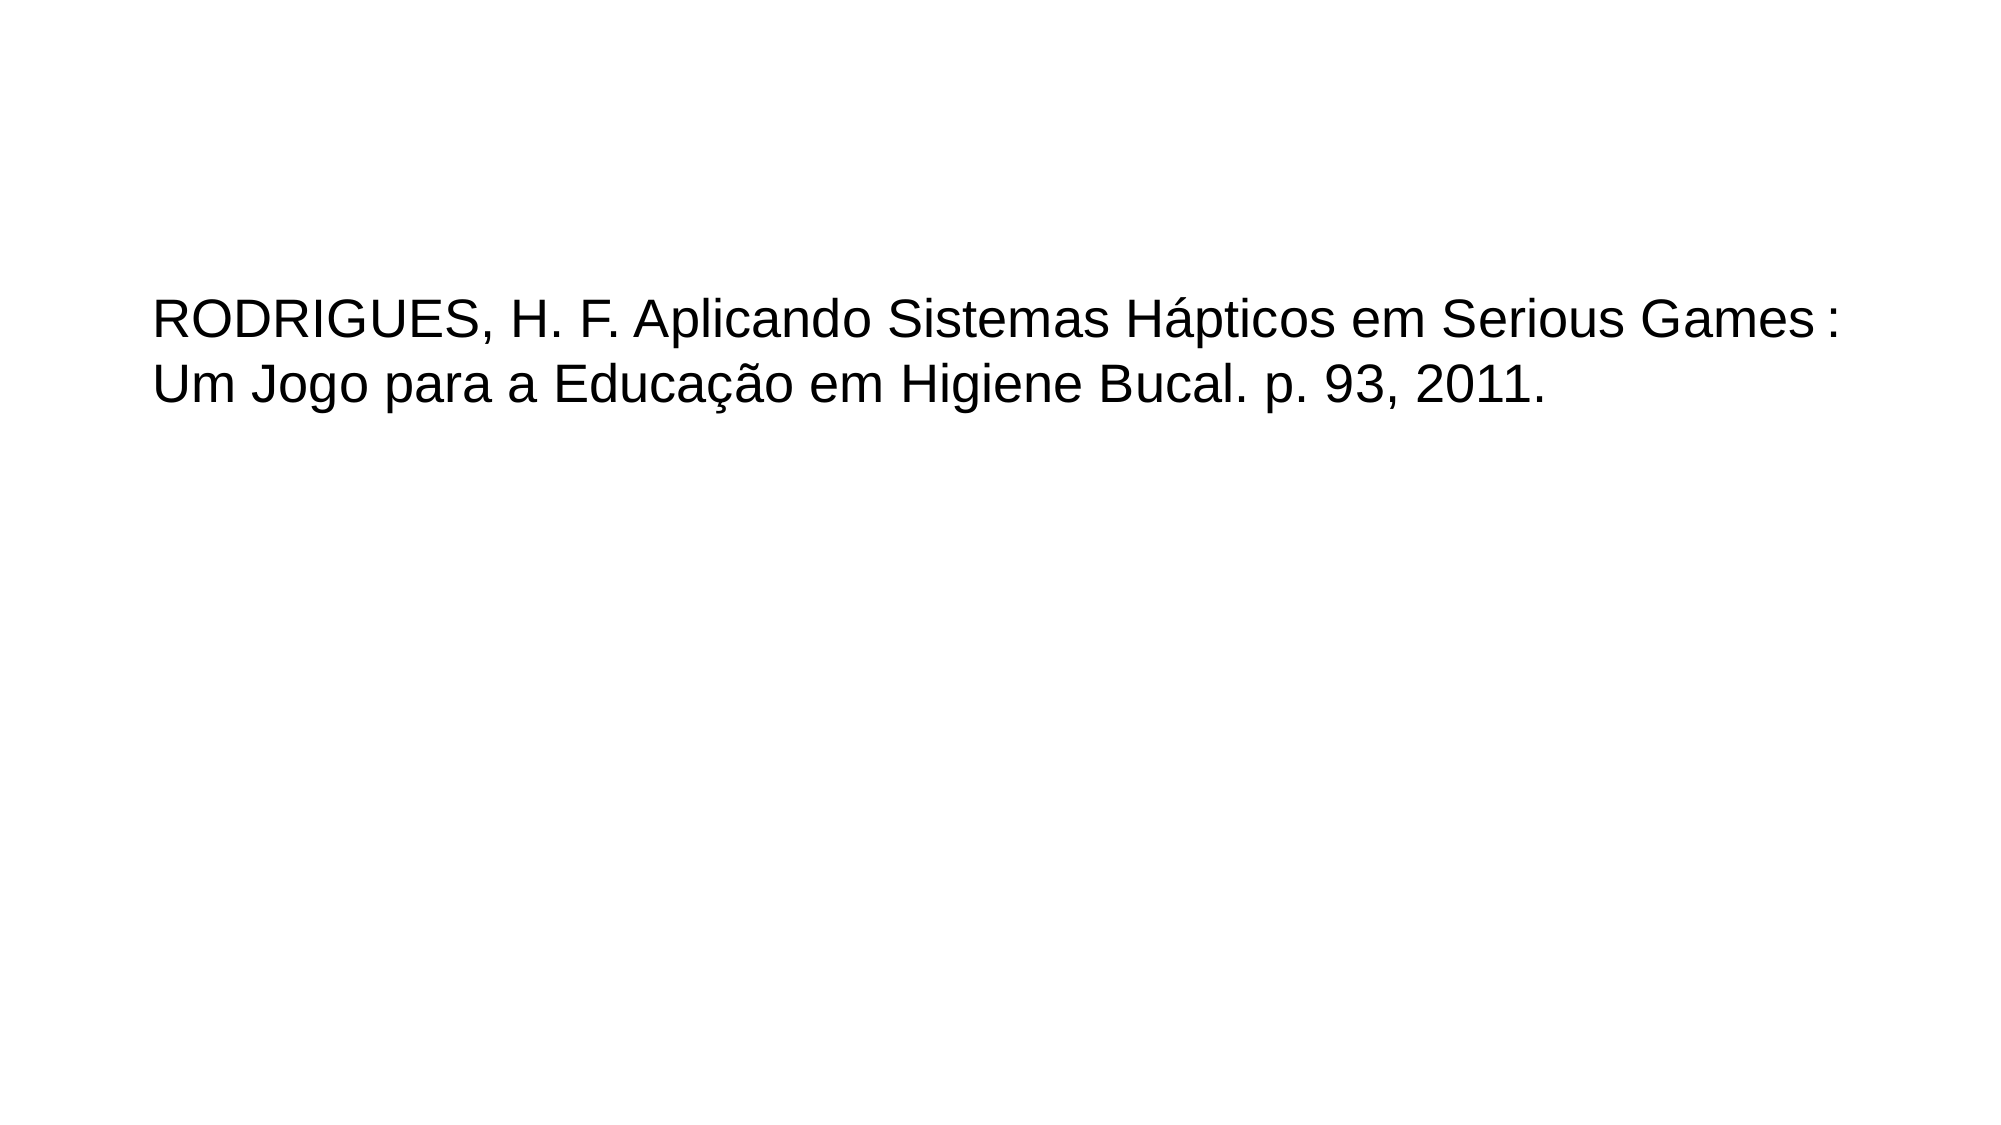

RODRIGUES, H. F. Aplicando Sistemas Hápticos em Serious Games : Um Jogo para a Educação em Higiene Bucal. p. 93, 2011.